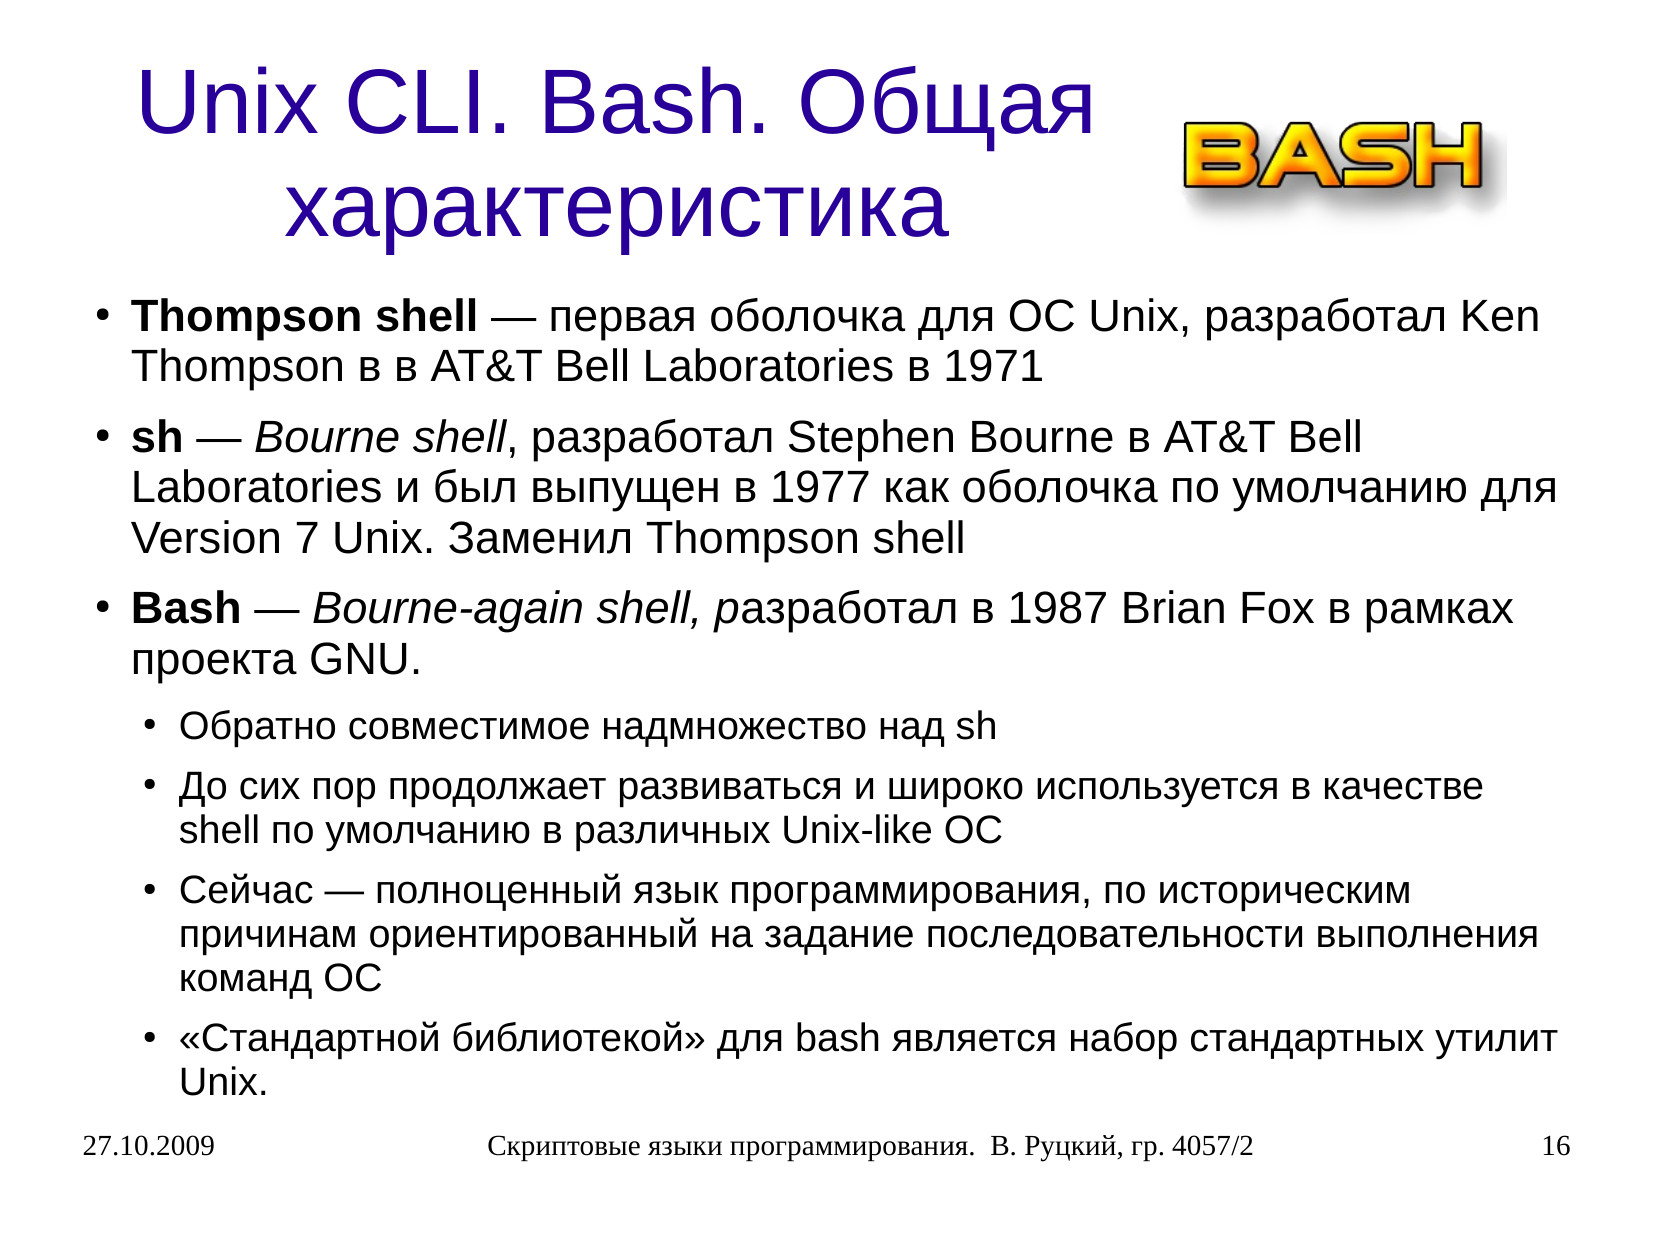

# Unix CLI. Bash. Общая характеристика
Thompson shell — первая оболочка для ОС Unix, разработал Ken Thompson в в AT&T Bell Laboratories в 1971
sh — Bourne shell, разработал Stephen Bourne в AT&T Bell Laboratories и был выпущен в 1977 как оболочка по умолчанию для Version 7 Unix. Заменил Thompson shell
Bash — Bourne-again shell, разработал в 1987 Brian Fox в рамках проекта GNU.
Обратно совместимое надмножество над sh
До сих пор продолжает развиваться и широко используется в качестве shell по умолчанию в различных Unix-like ОС
Сейчас — полноценный язык программирования, по историческим причинам ориентированный на задание последовательности выполнения команд ОС
«Стандартной библиотекой» для bash является набор стандартных утилит Unix.
27.10.2009
Скриптовые языки программирования. В. Руцкий, гр. 4057/2
16